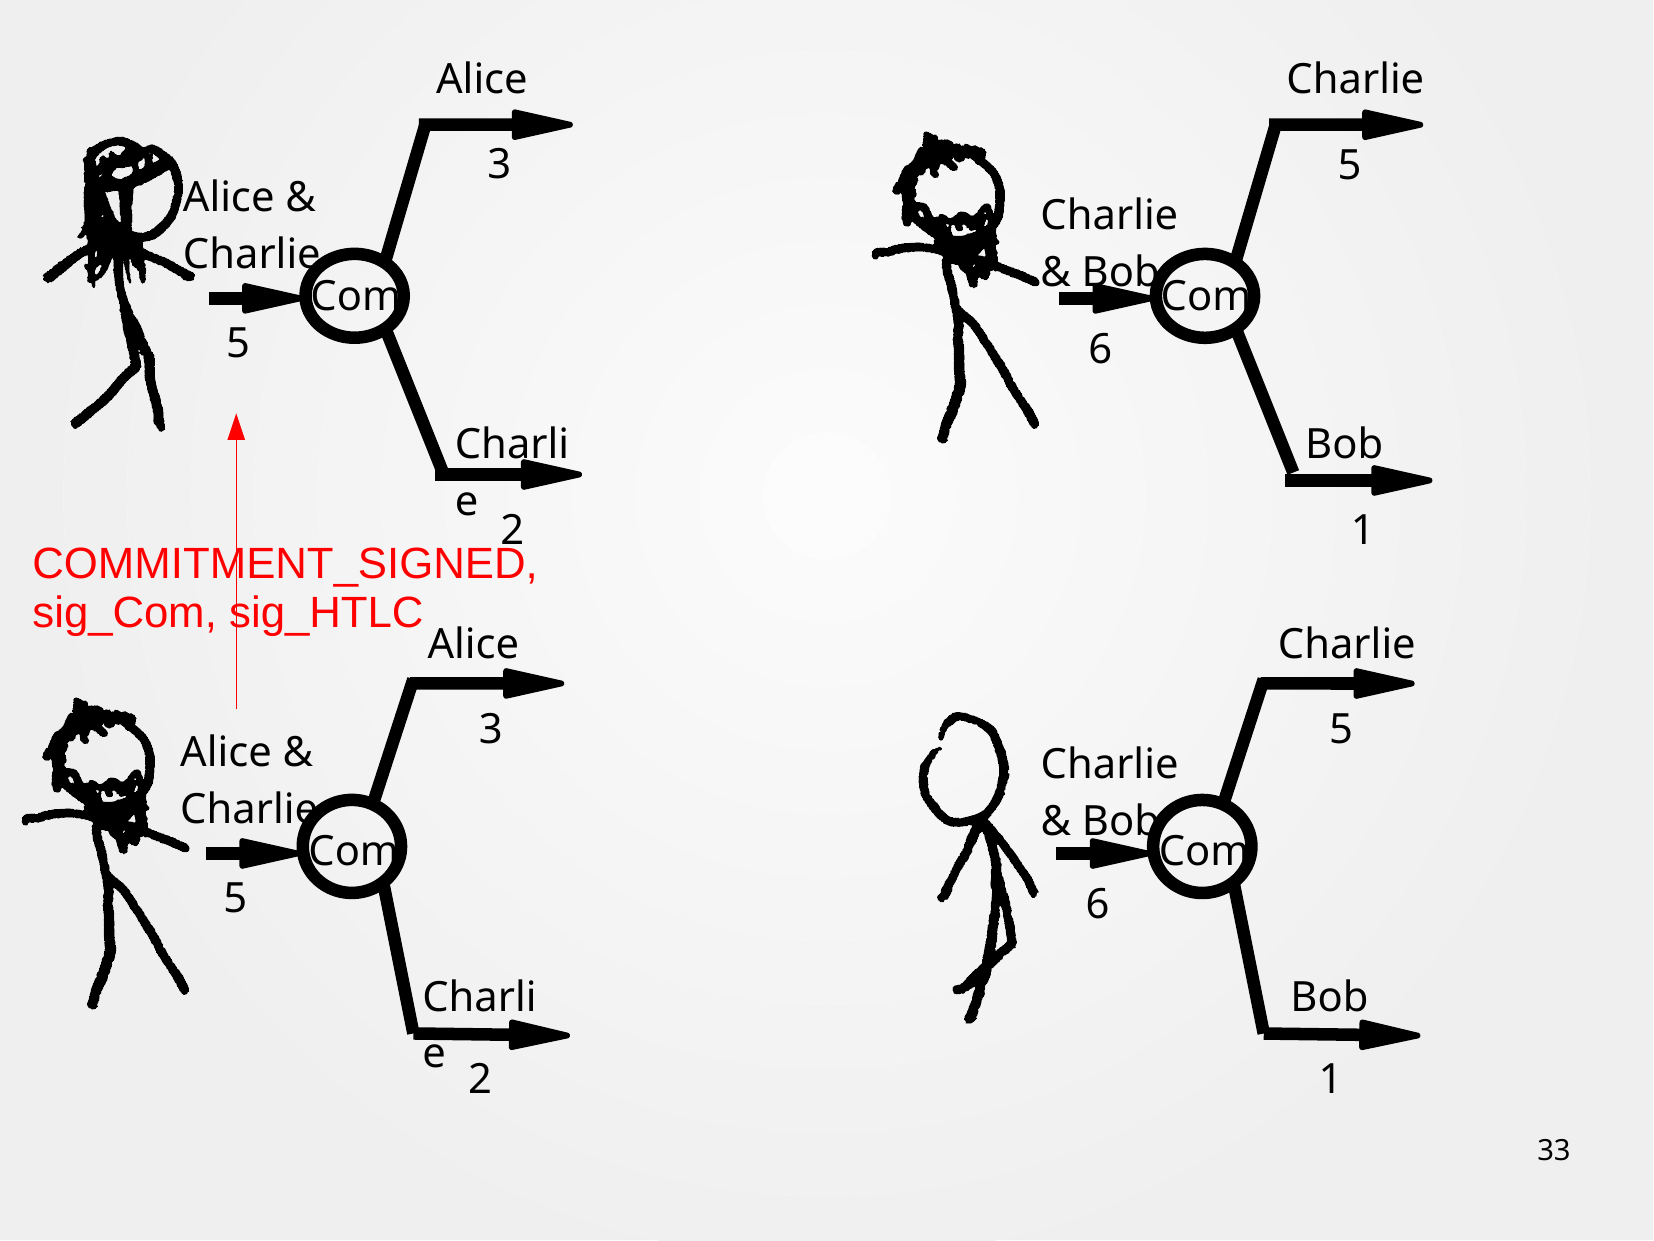

Alice
Charlie
3
5
Alice & Charlie
Charlie & Bob
Com
Com
5
6
Charlie
Bob
2
1
COMMITMENT_SIGNED,
sig_Com, sig_HTLC
Alice
Charlie
3
5
Alice & Charlie
Charlie & Bob
Com
Com
5
6
Charlie
Bob
2
1
33